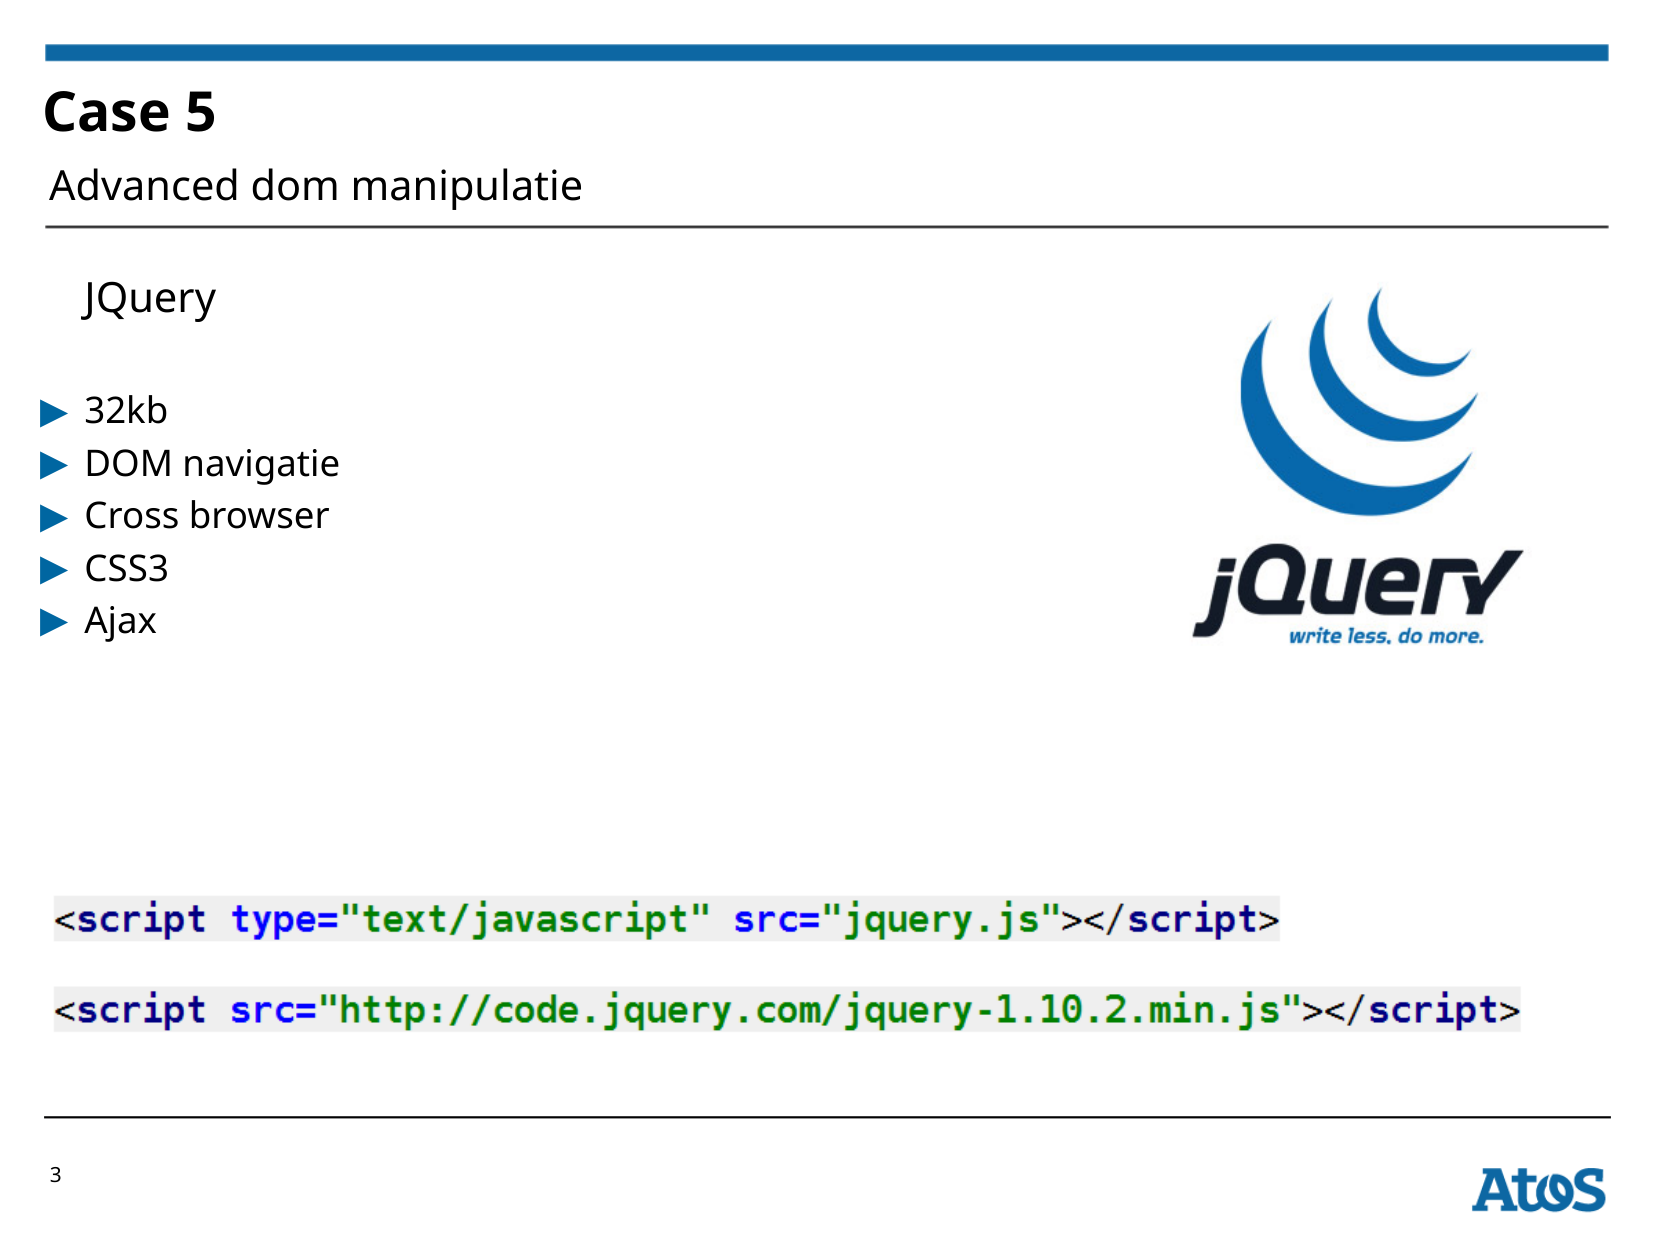

# Case 5
Advanced dom manipulatie
JQuery
32kb
DOM navigatie
Cross browser
CSS3
Ajax